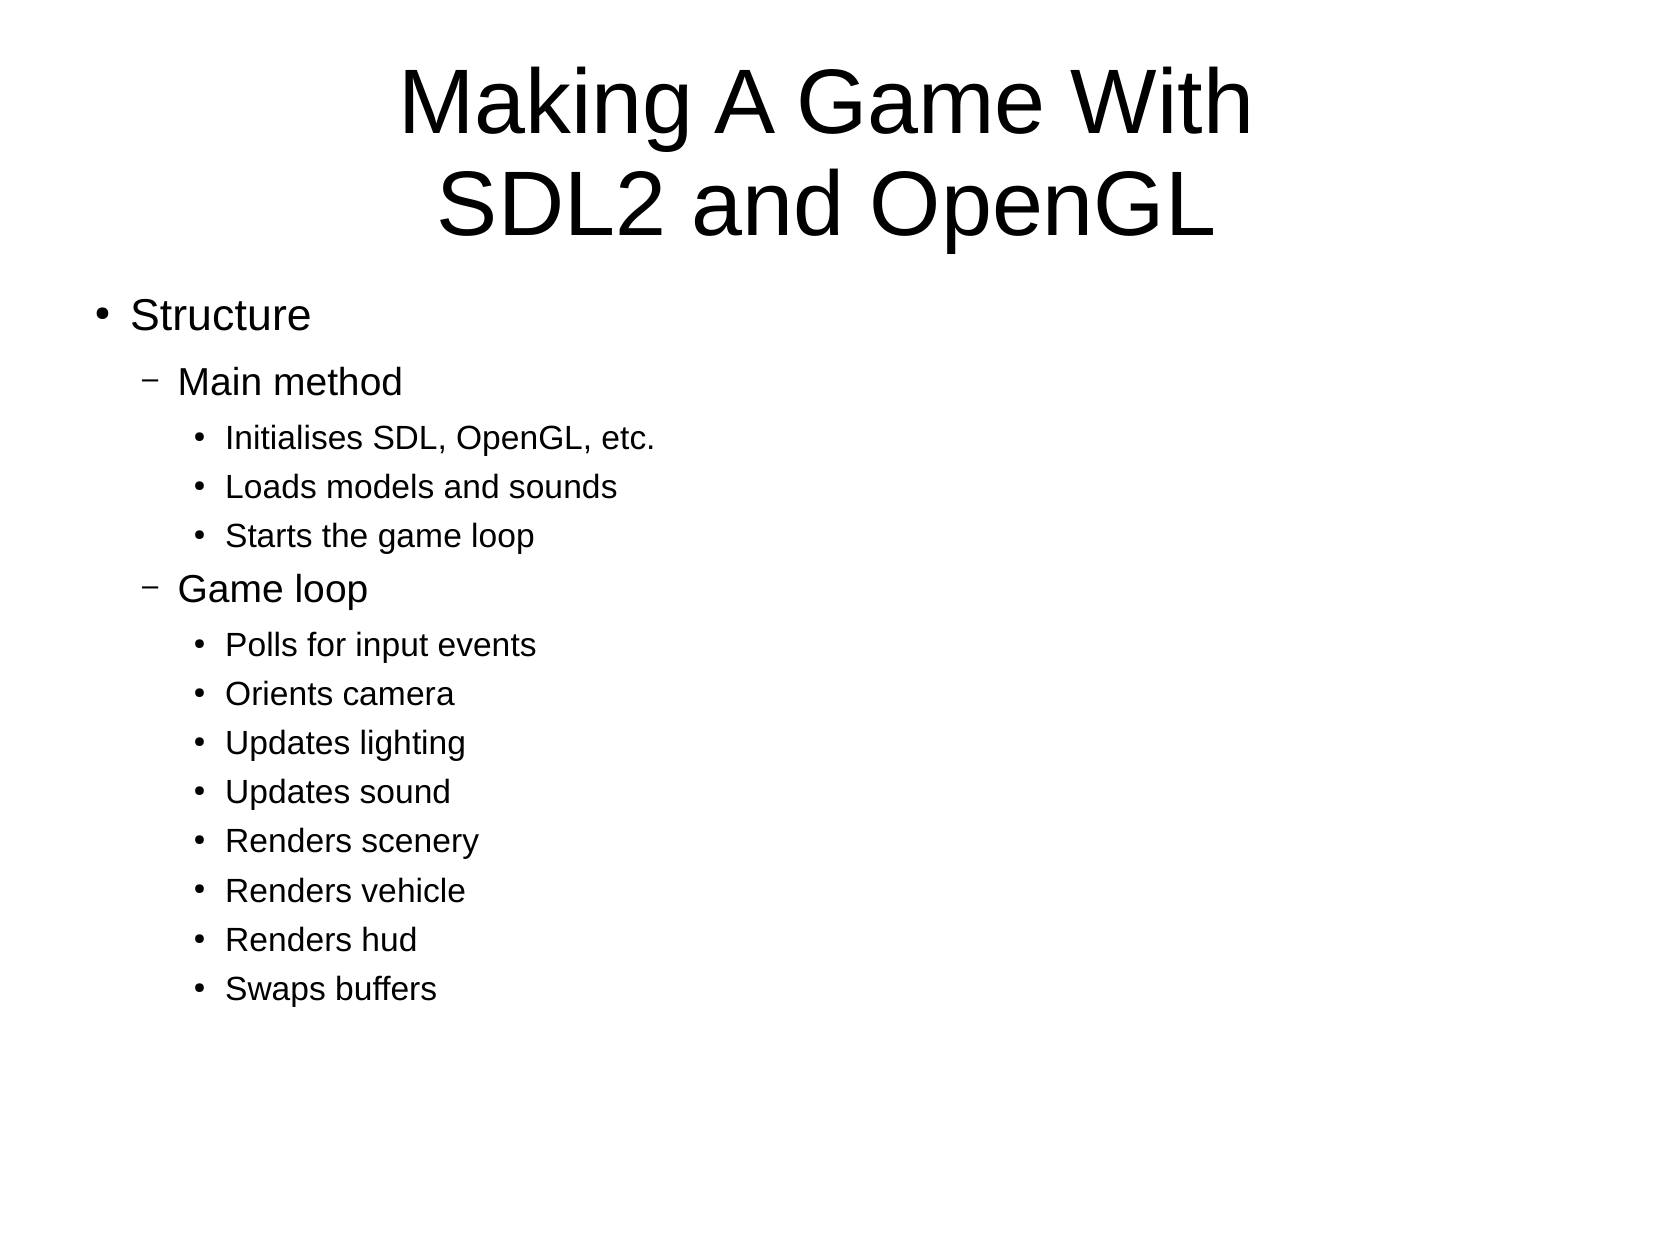

# Making A Game With SDL2 and OpenGL
Structure
Main method
Initialises SDL, OpenGL, etc.
Loads models and sounds
Starts the game loop
Game loop
Polls for input events
Orients camera
Updates lighting
Updates sound
Renders scenery
Renders vehicle
Renders hud
Swaps buffers